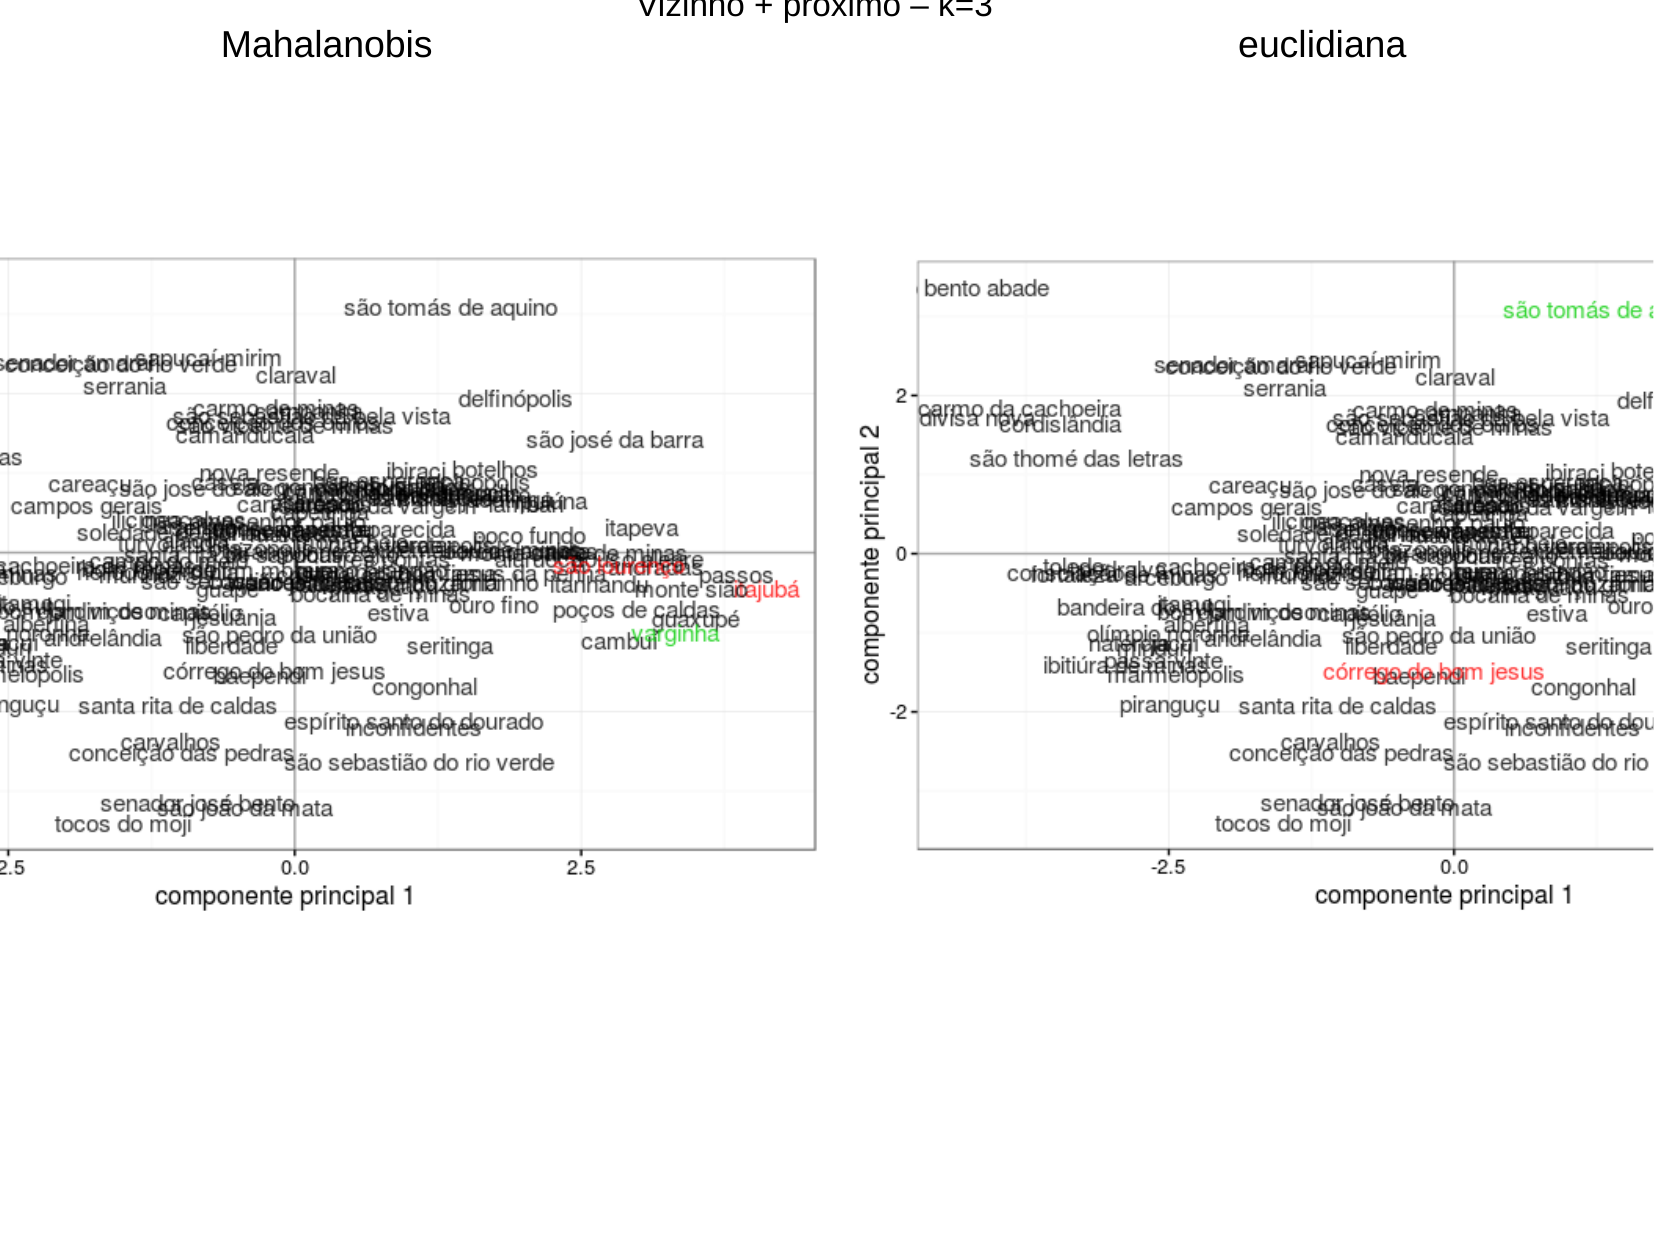

# Vizinho + próximo – k=3 Mahalanobis euclidiana